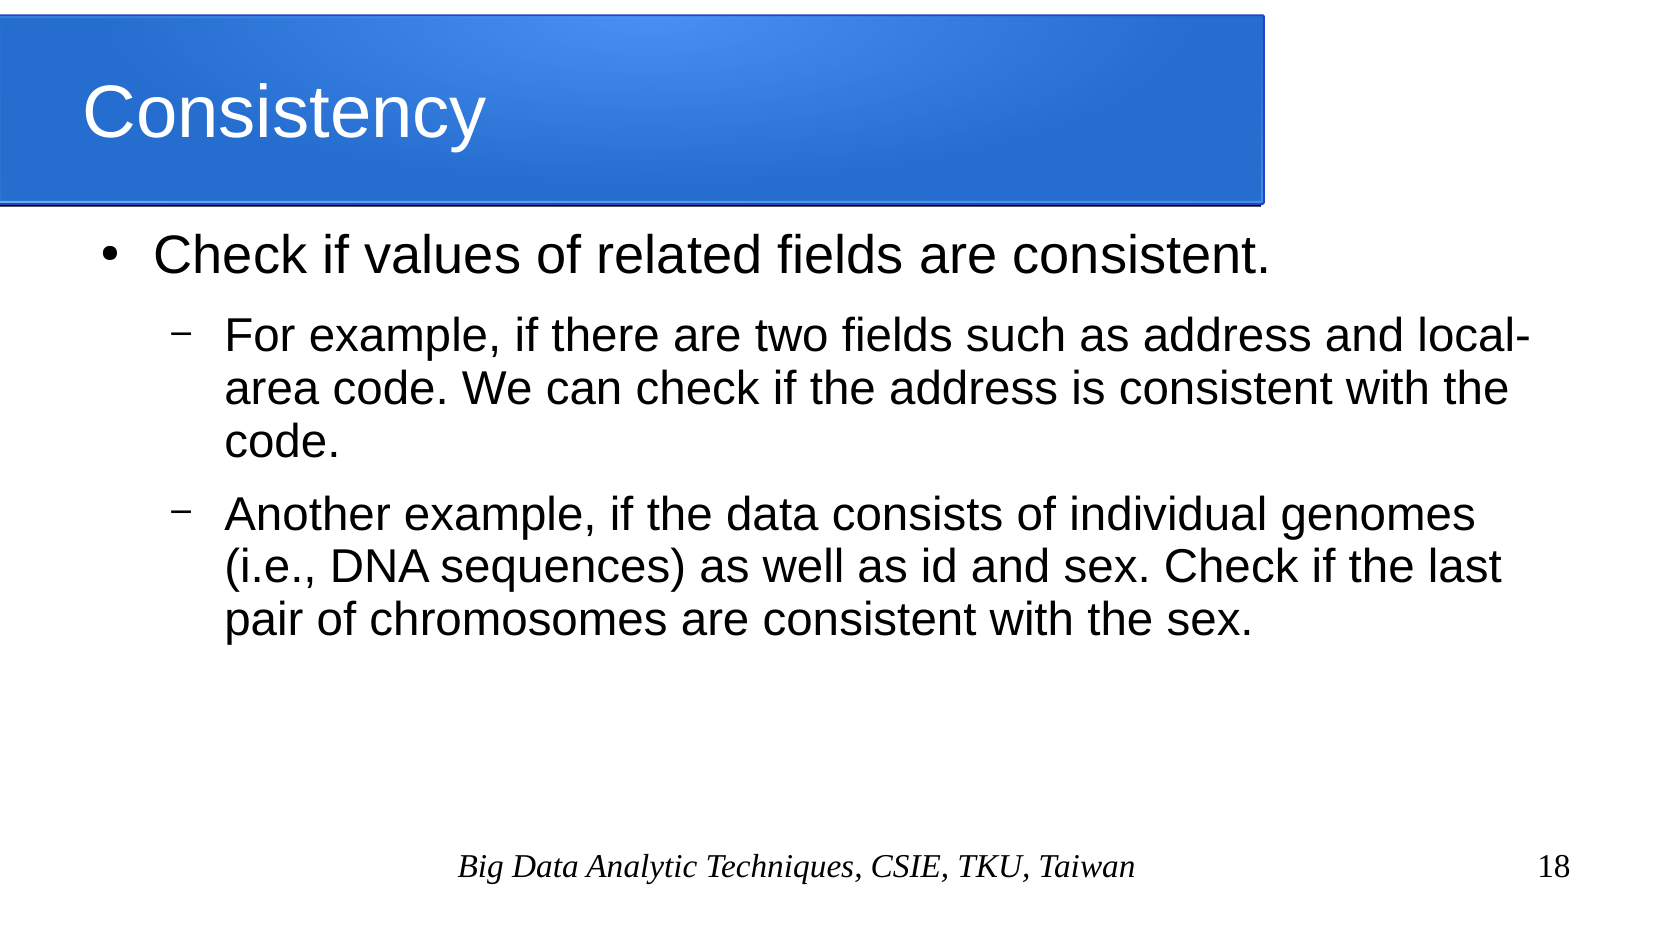

# Consistency
Check if values of related fields are consistent.
For example, if there are two fields such as address and local-area code. We can check if the address is consistent with the code.
Another example, if the data consists of individual genomes (i.e., DNA sequences) as well as id and sex. Check if the last pair of chromosomes are consistent with the sex.
Big Data Analytic Techniques, CSIE, TKU, Taiwan
18